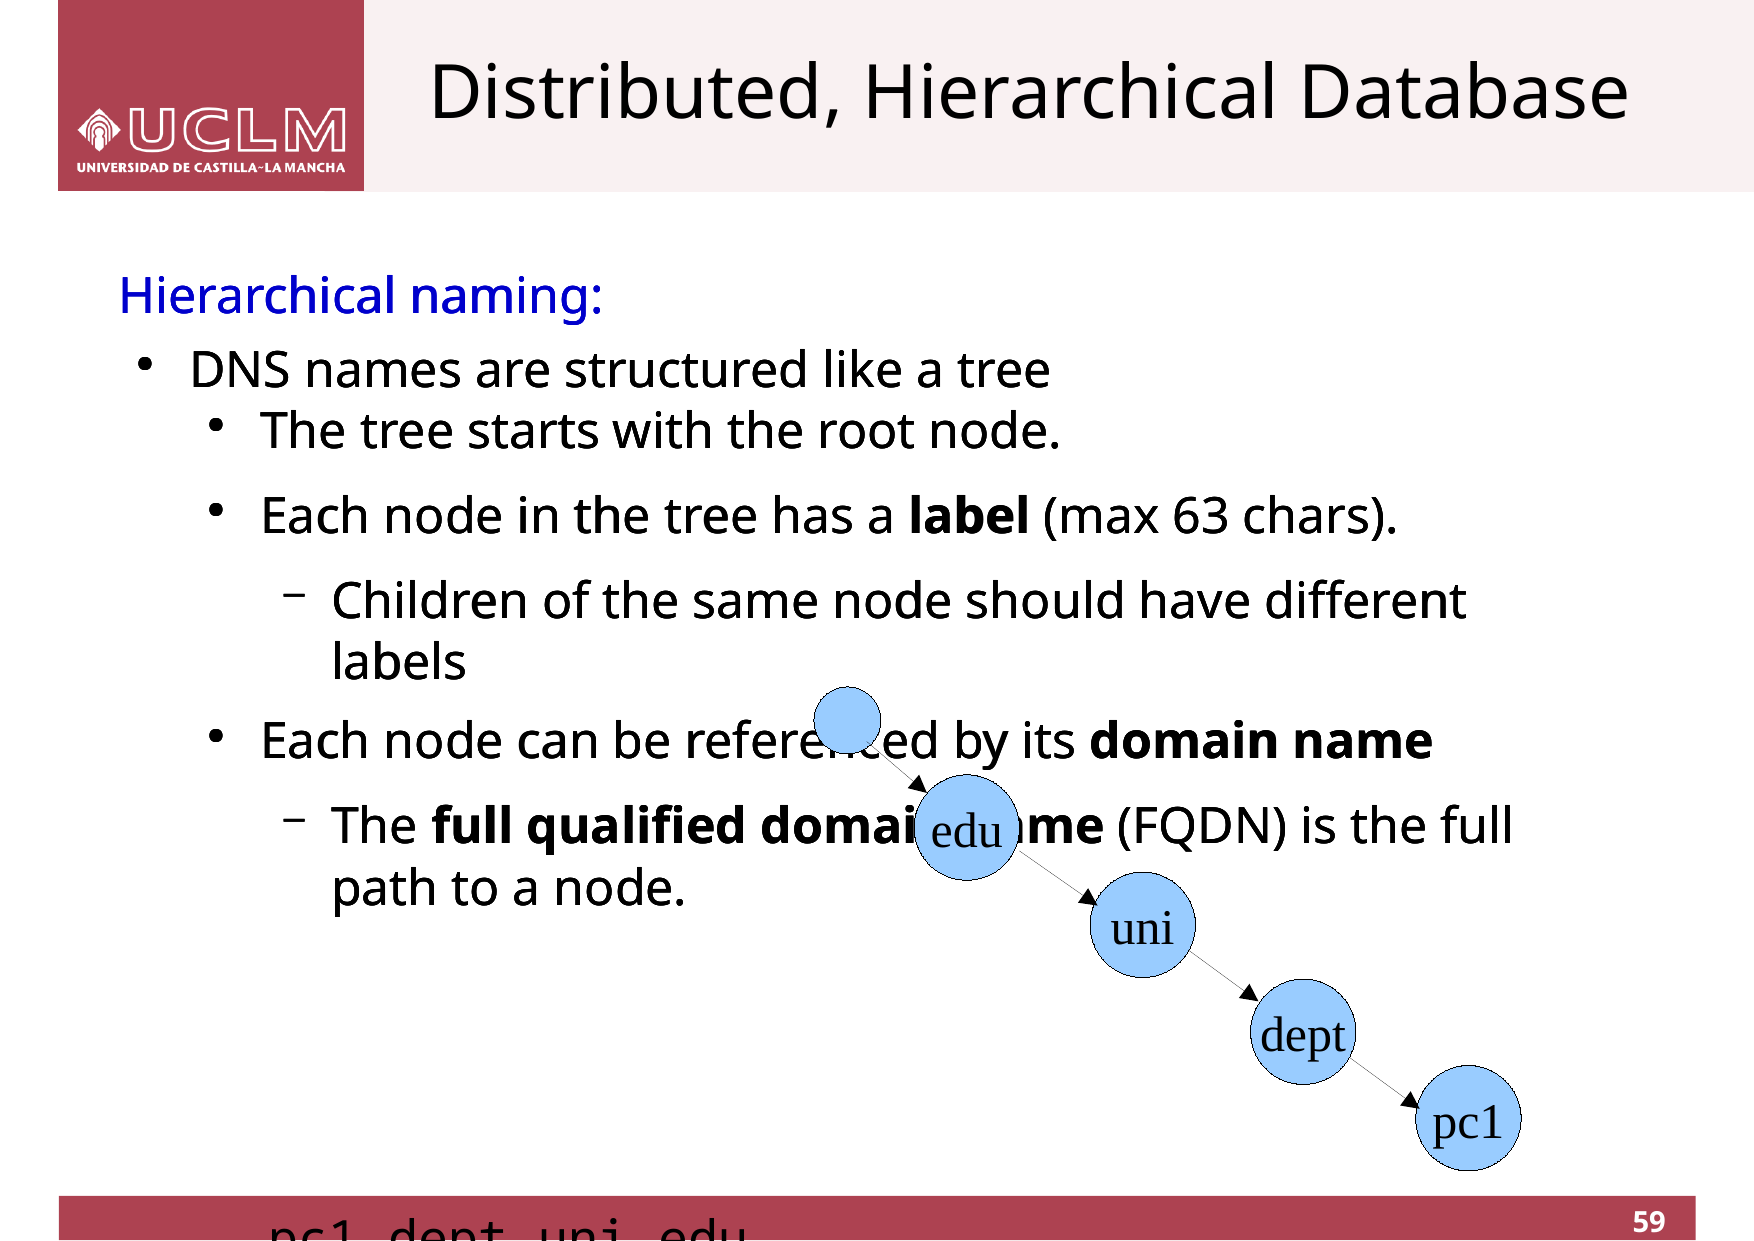

# Distributed, Hierarchical Database
Hierarchical naming:
DNS names are structured like a tree
The tree starts with the root node.
Each node in the tree has a label (max 63 chars).
Children of the same node should have different labels
Each node can be referenced by its domain name
The full qualified domain name (FQDN) is the full path to a node.
Hierarchical naming:
DNS names are structured like a tree
The tree starts with the root node.
Each node in the tree has a label (max 63 chars).
Children of the same node should have different labels
Each node can be referenced by its domain name
The full qualified domain name (FQDN) is the full path to a node.
Hierarchical naming:
DNS names are structured like a tree
The tree starts with the root node.
Each node in the tree has a label (max 63 chars).
Children of the same node should have different labels
Each node can be referenced by its domain name
The full qualified domain name (FQDN) is the full path to a node.
 pc1.dept.uni.edu.
edu
uni
dept
pc1
59